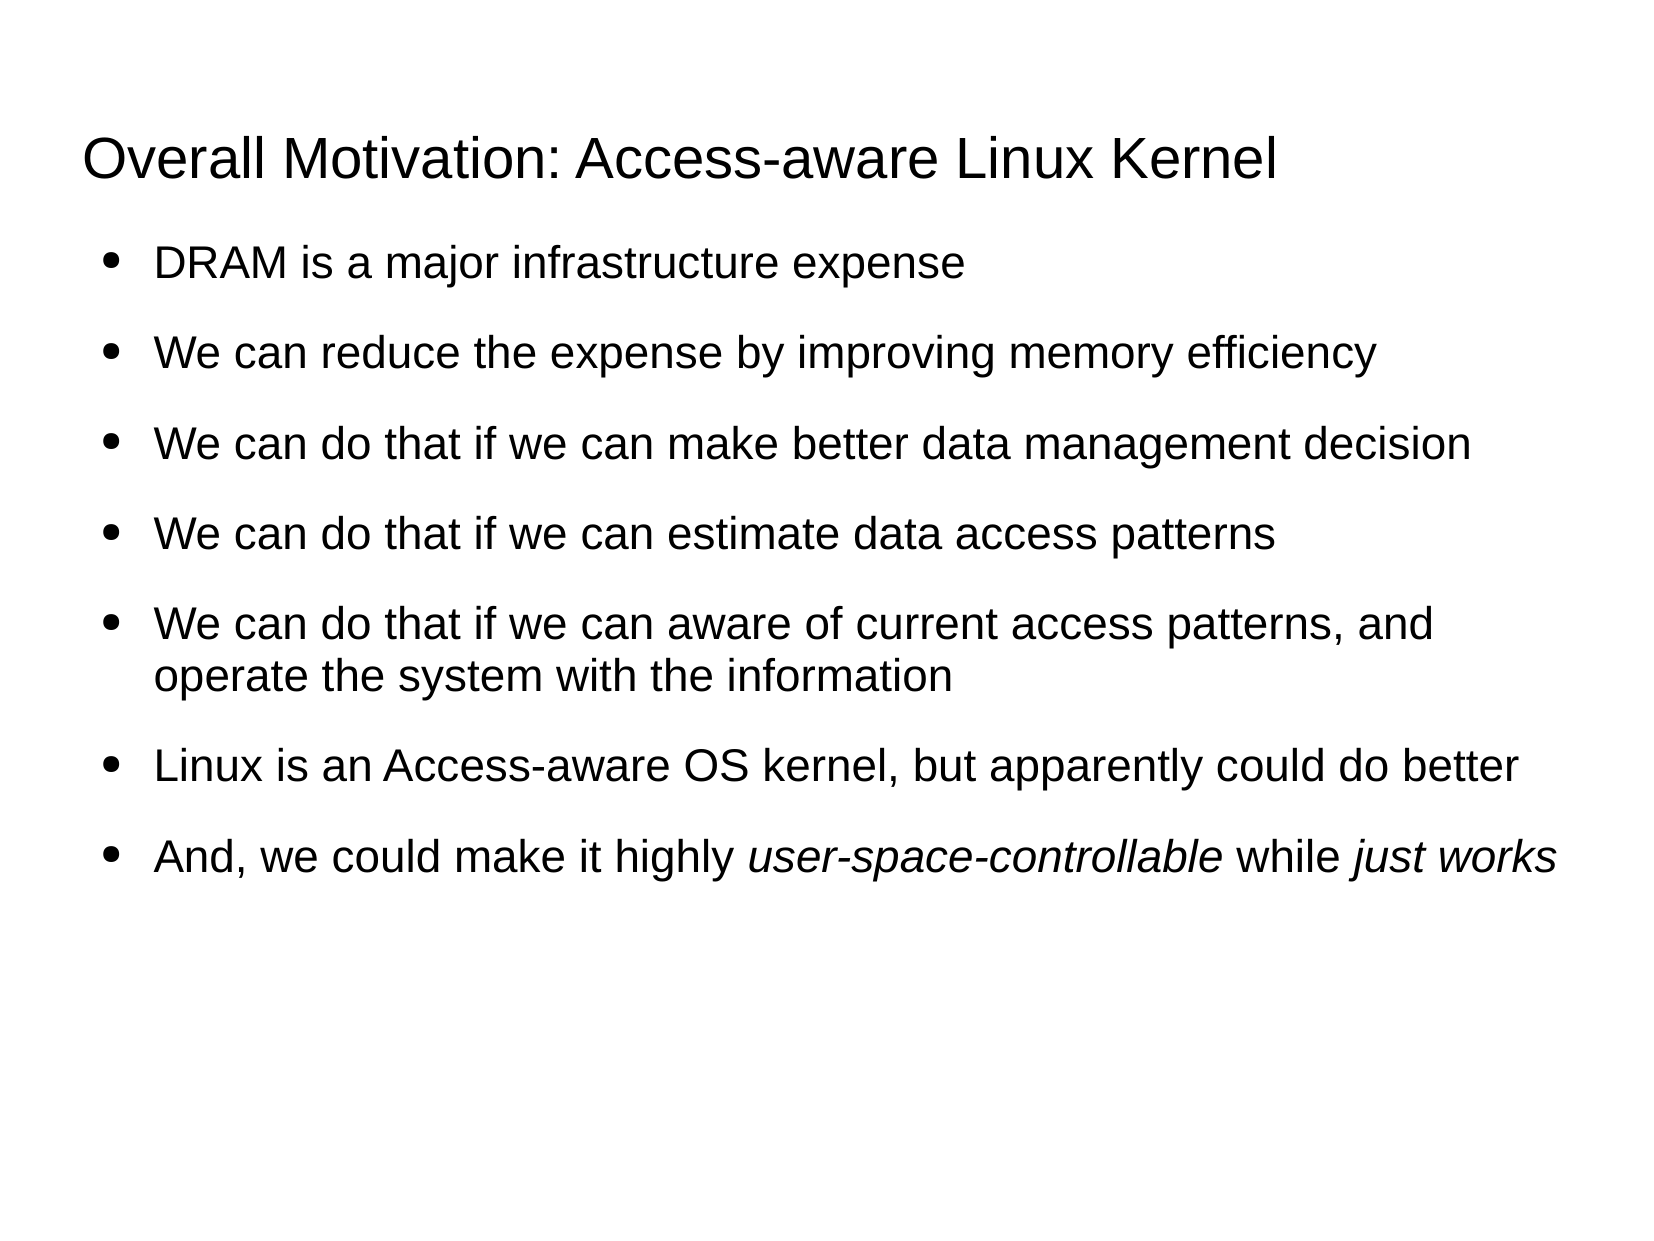

# Overall Motivation: Access-aware Linux Kernel
DRAM is a major infrastructure expense
We can reduce the expense by improving memory efficiency
We can do that if we can make better data management decision
We can do that if we can estimate data access patterns
We can do that if we can aware of current access patterns, and operate the system with the information
Linux is an Access-aware OS kernel, but apparently could do better
And, we could make it highly user-space-controllable while just works